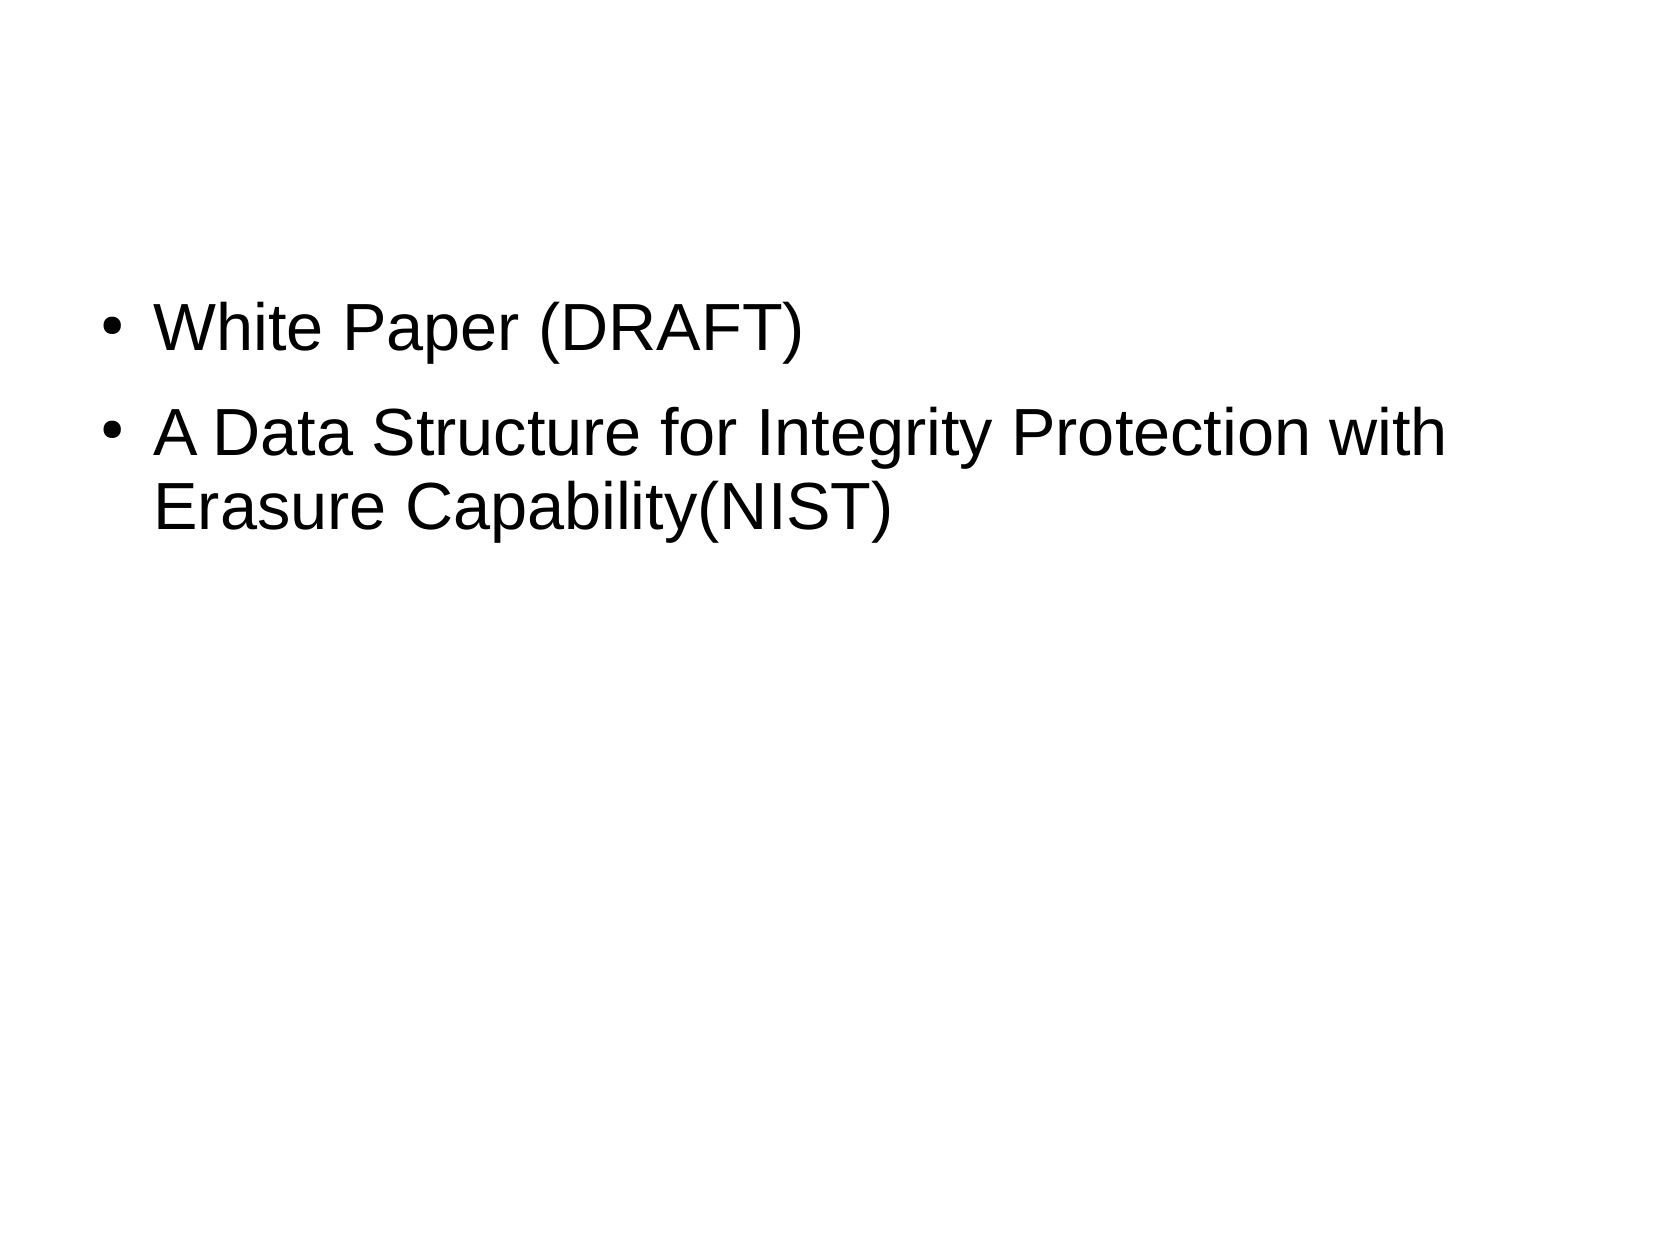

#
White Paper (DRAFT)
A Data Structure for Integrity Protection with Erasure Capability(NIST)